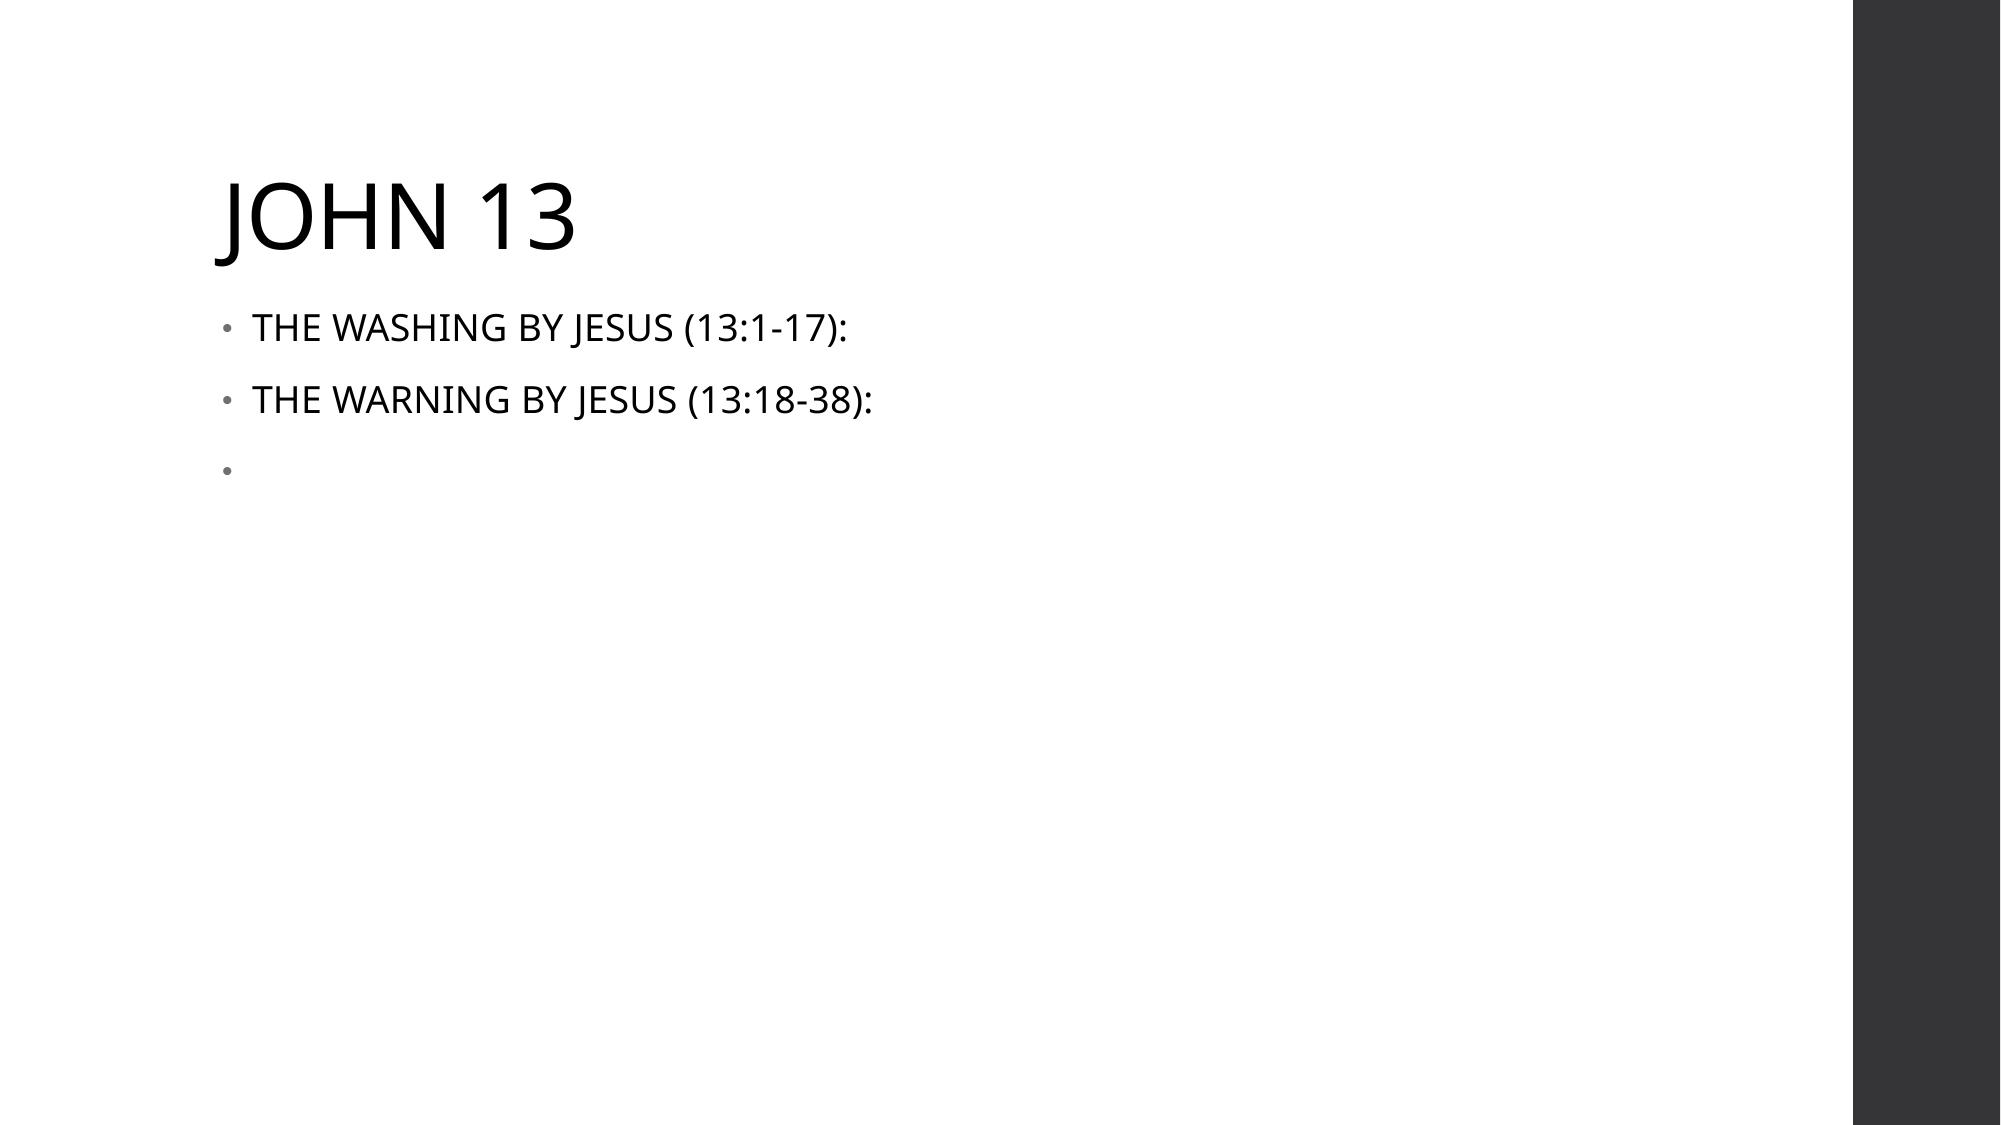

# JOHN 13
THE WASHING BY JESUS (13:1-17):
THE WARNING BY JESUS (13:18-38):